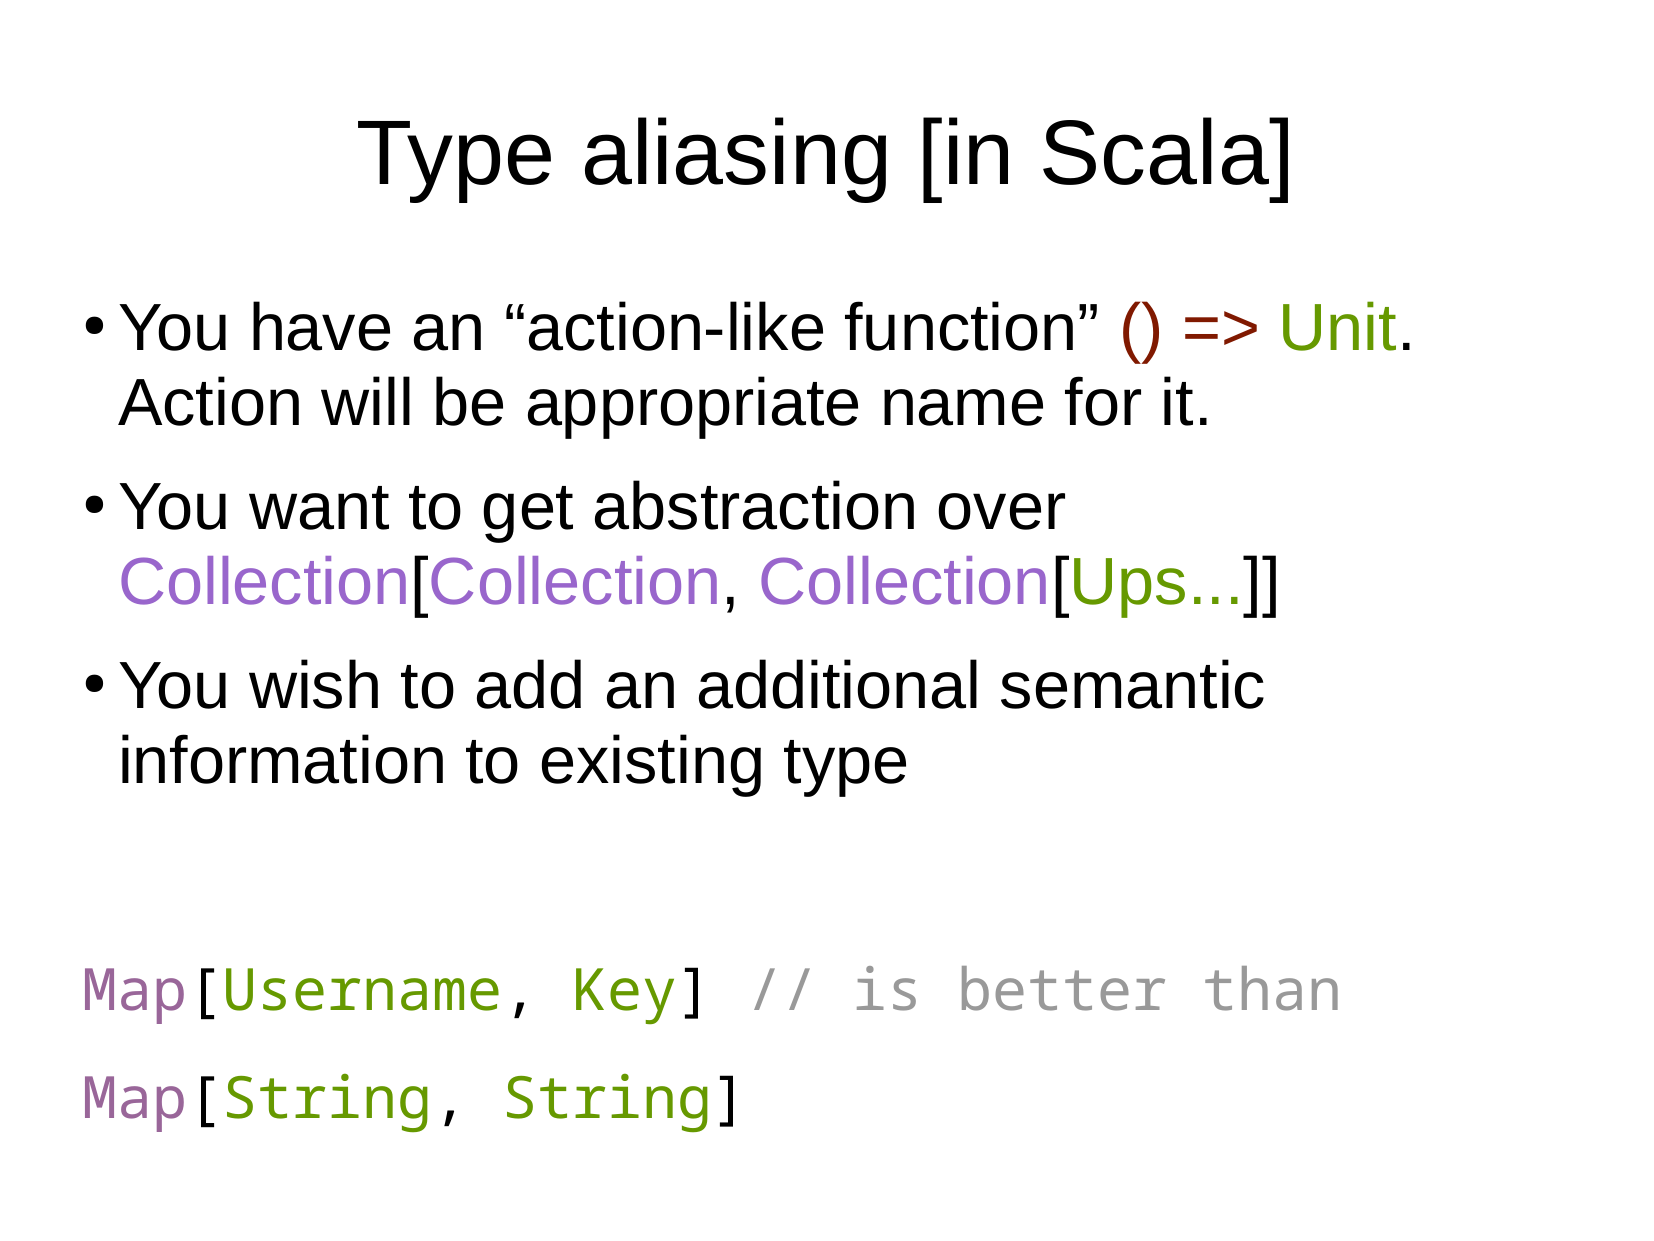

# Type aliasing [in Scala]
You have an “action-like function” () => Unit. Action will be appropriate name for it.
You want to get abstraction over
Collection[Collection, Collection[Ups...]]
You wish to add an additional semantic information to existing type
Map[Username, Key] // is better than
Map[String, String]